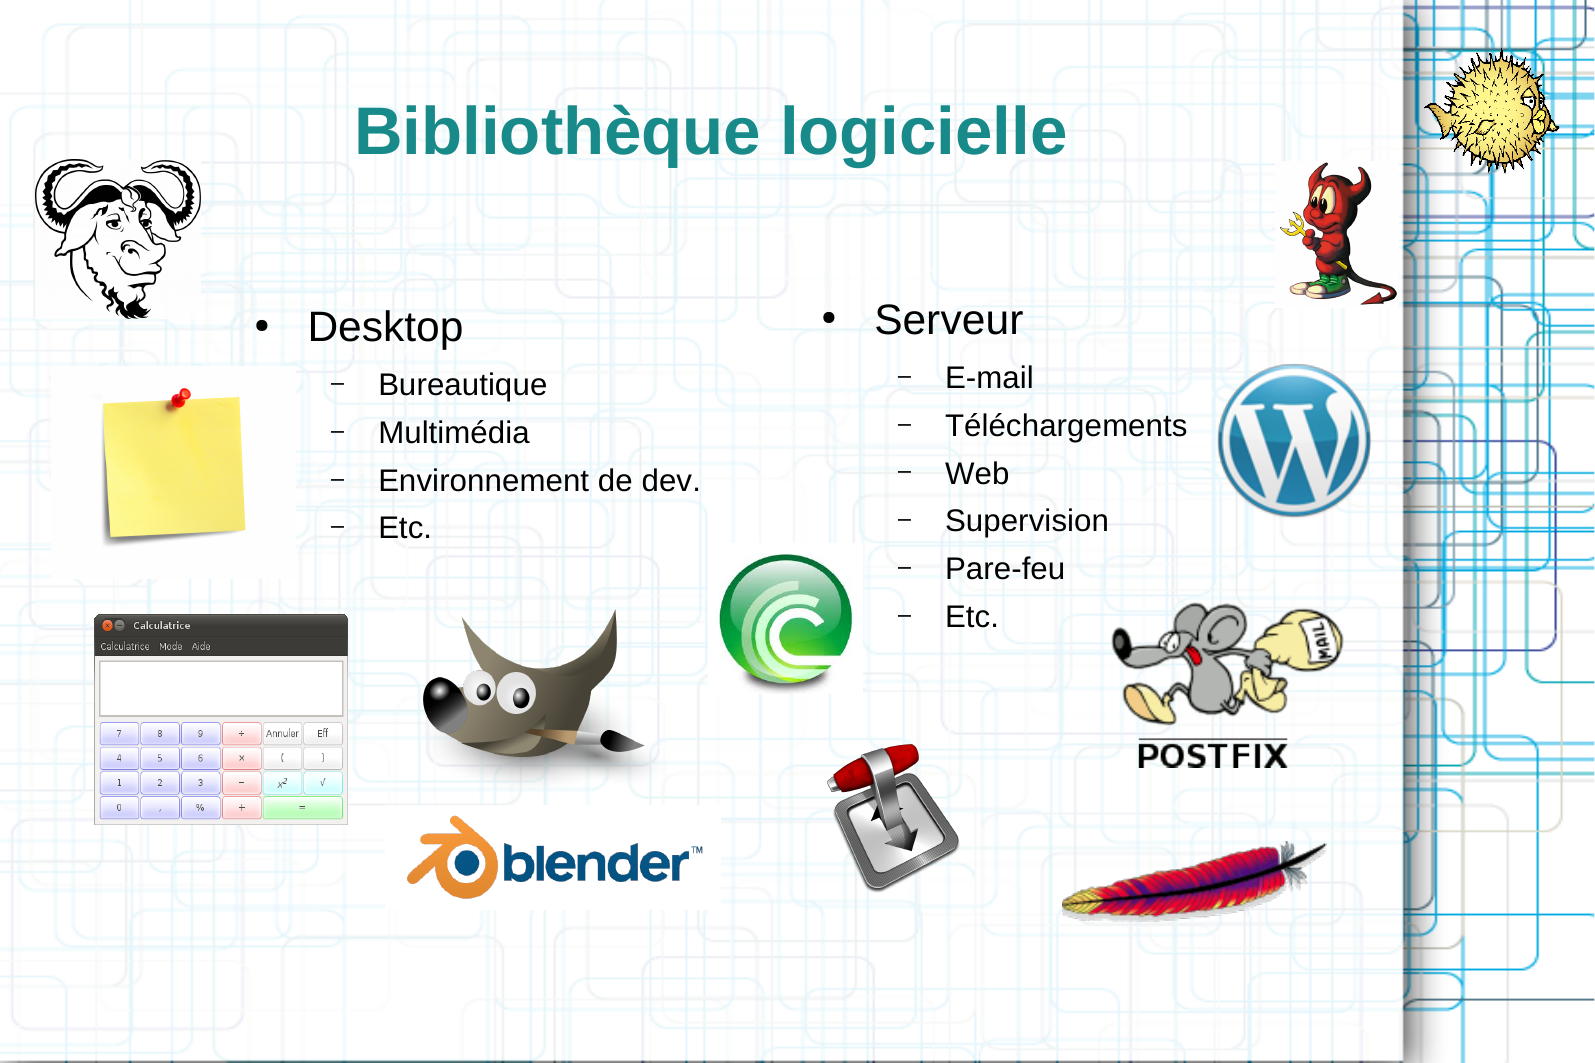

# Bibliothèque logicielle
Serveur
E-mail
Téléchargements
Web
Supervision
Pare-feu
Etc.
Desktop
Bureautique
Multimédia
Environnement de dev.
Etc.